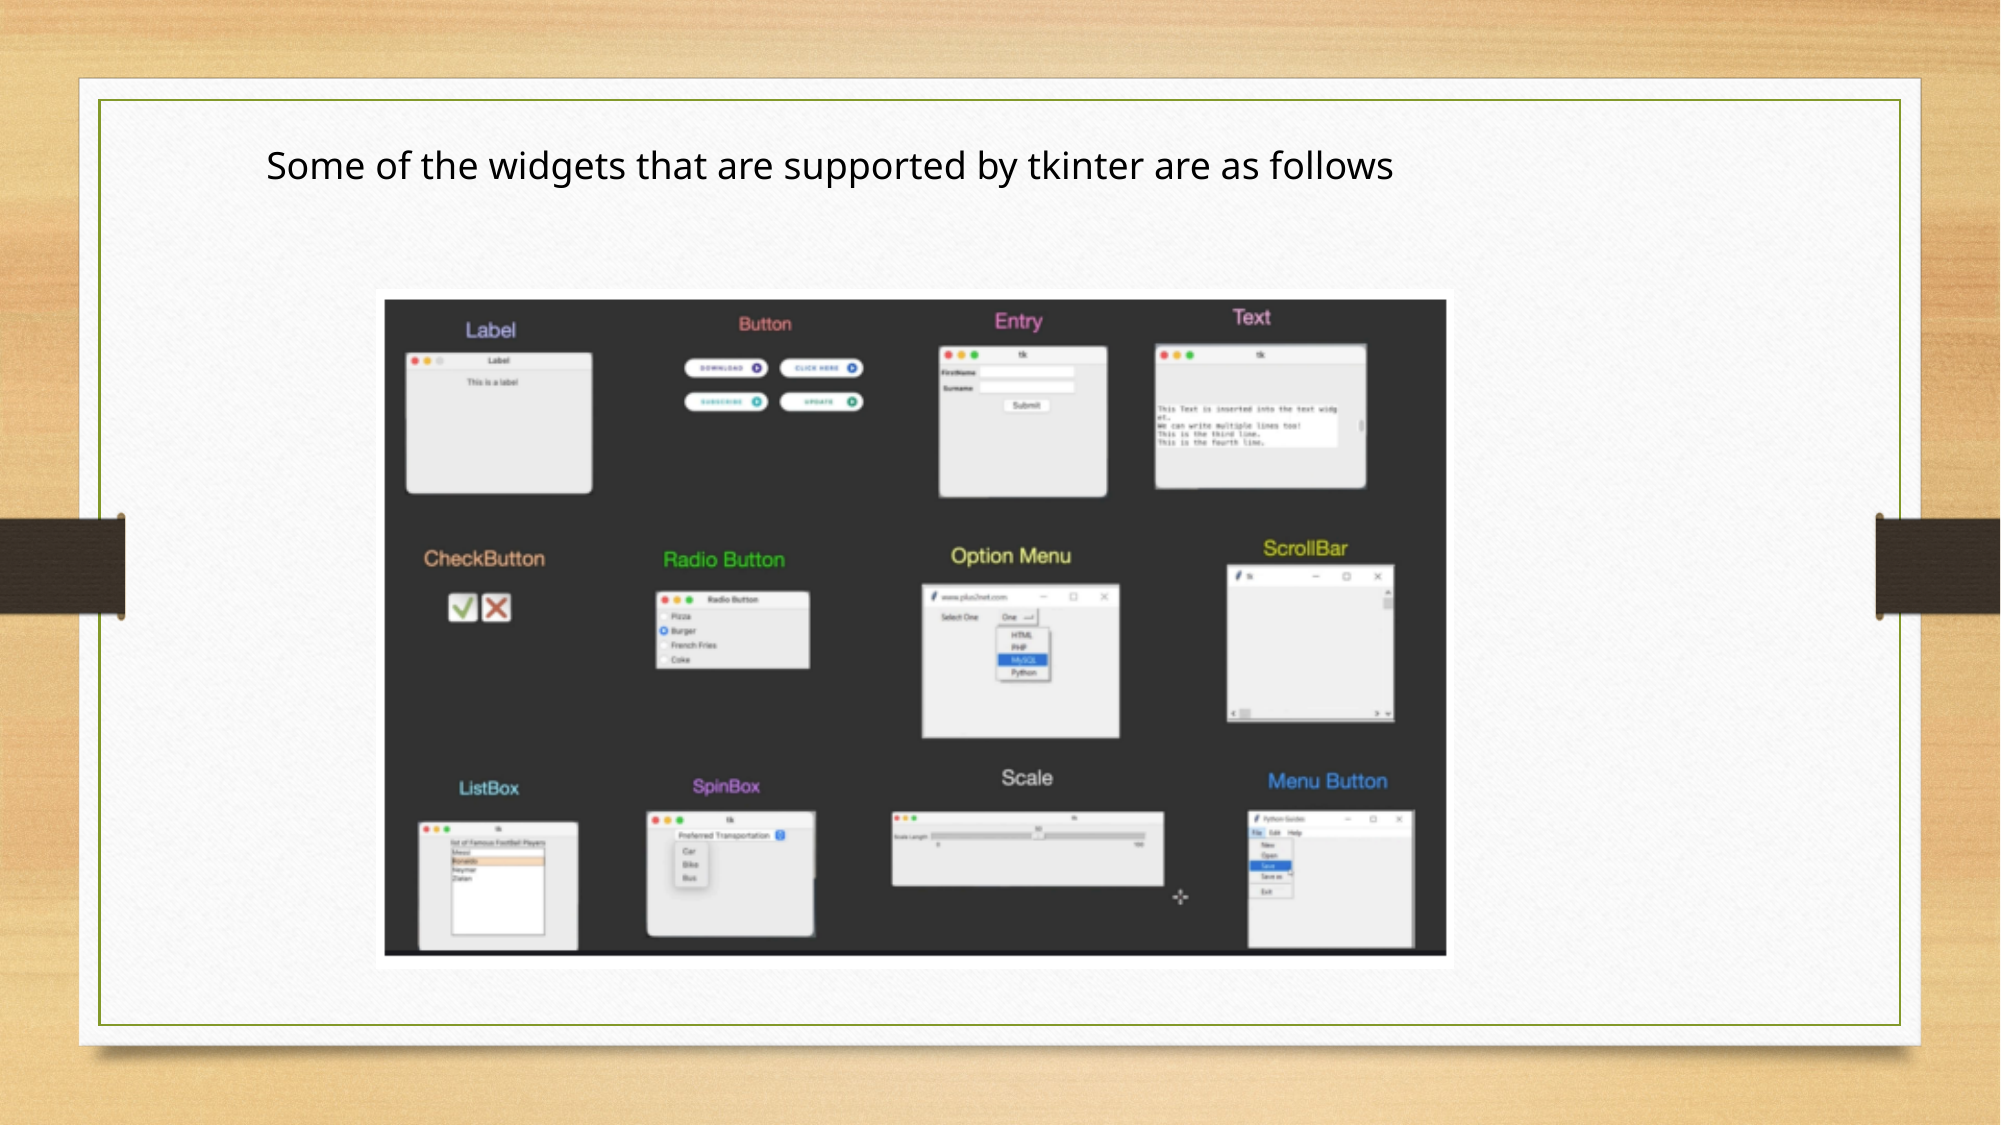

Some of the widgets that are supported by tkinter are as follows